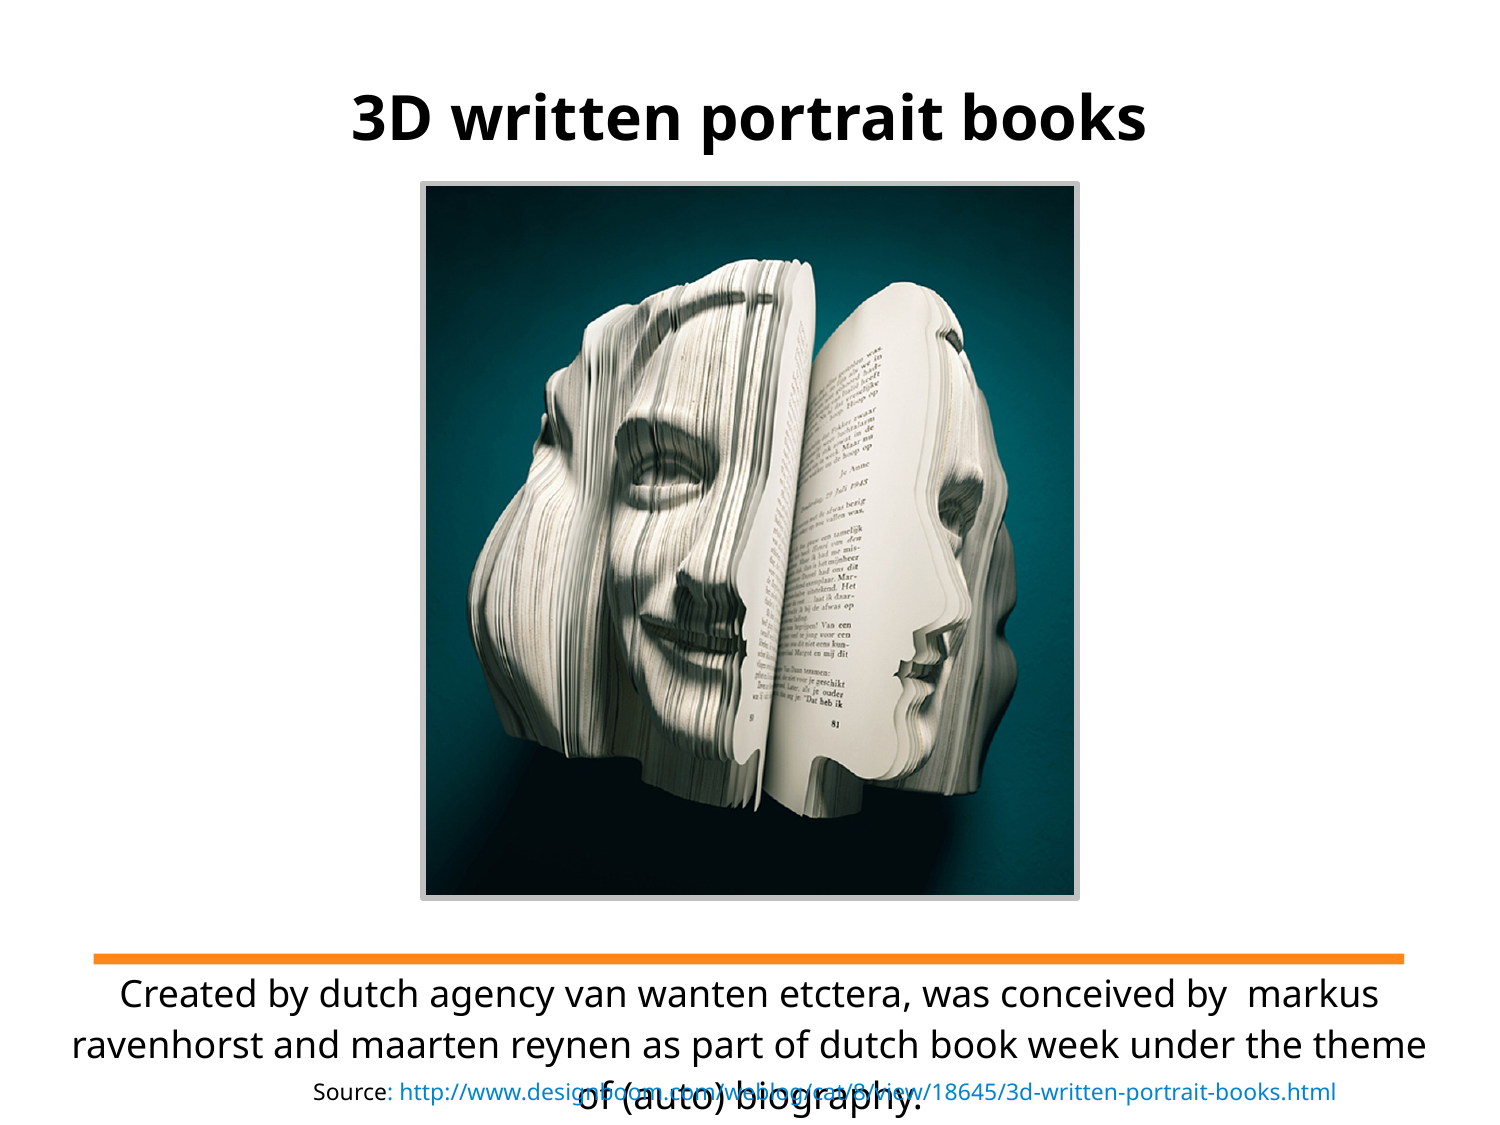

# 3D written portrait books
Created by dutch agency van wanten etctera, was conceived by markus ravenhorst and maarten reynen as part of dutch book week under the theme of (auto) biography.
Source: http://www.designboom.com/weblog/cat/8/view/18645/3d-written-portrait-books.html